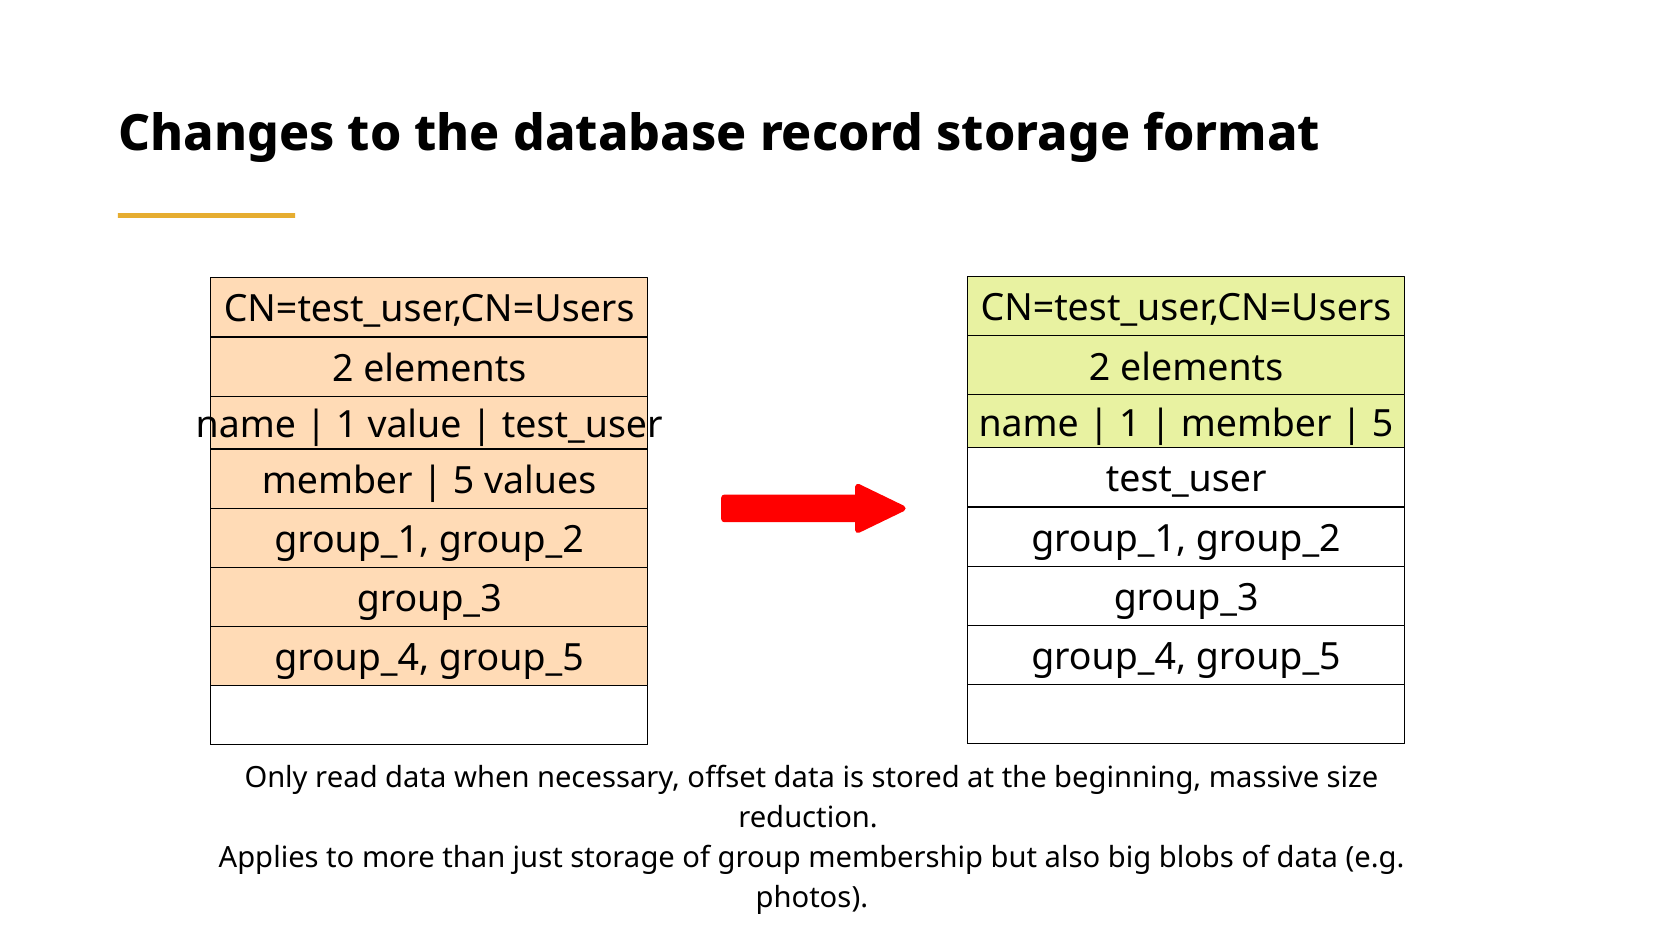

# Changes to the database record storage format
CN=test_user,CN=Users
CN=test_user,CN=Users
2 elements
2 elements
name | 1 | member | 5
name | 1 value | test_user
test_user
member | 5 values
group_1, group_2
group_1, group_2
group_3
group_3
group_4, group_5
group_4, group_5
Only read data when necessary, offset data is stored at the beginning, massive size reduction.
Applies to more than just storage of group membership but also big blobs of data (e.g. photos).